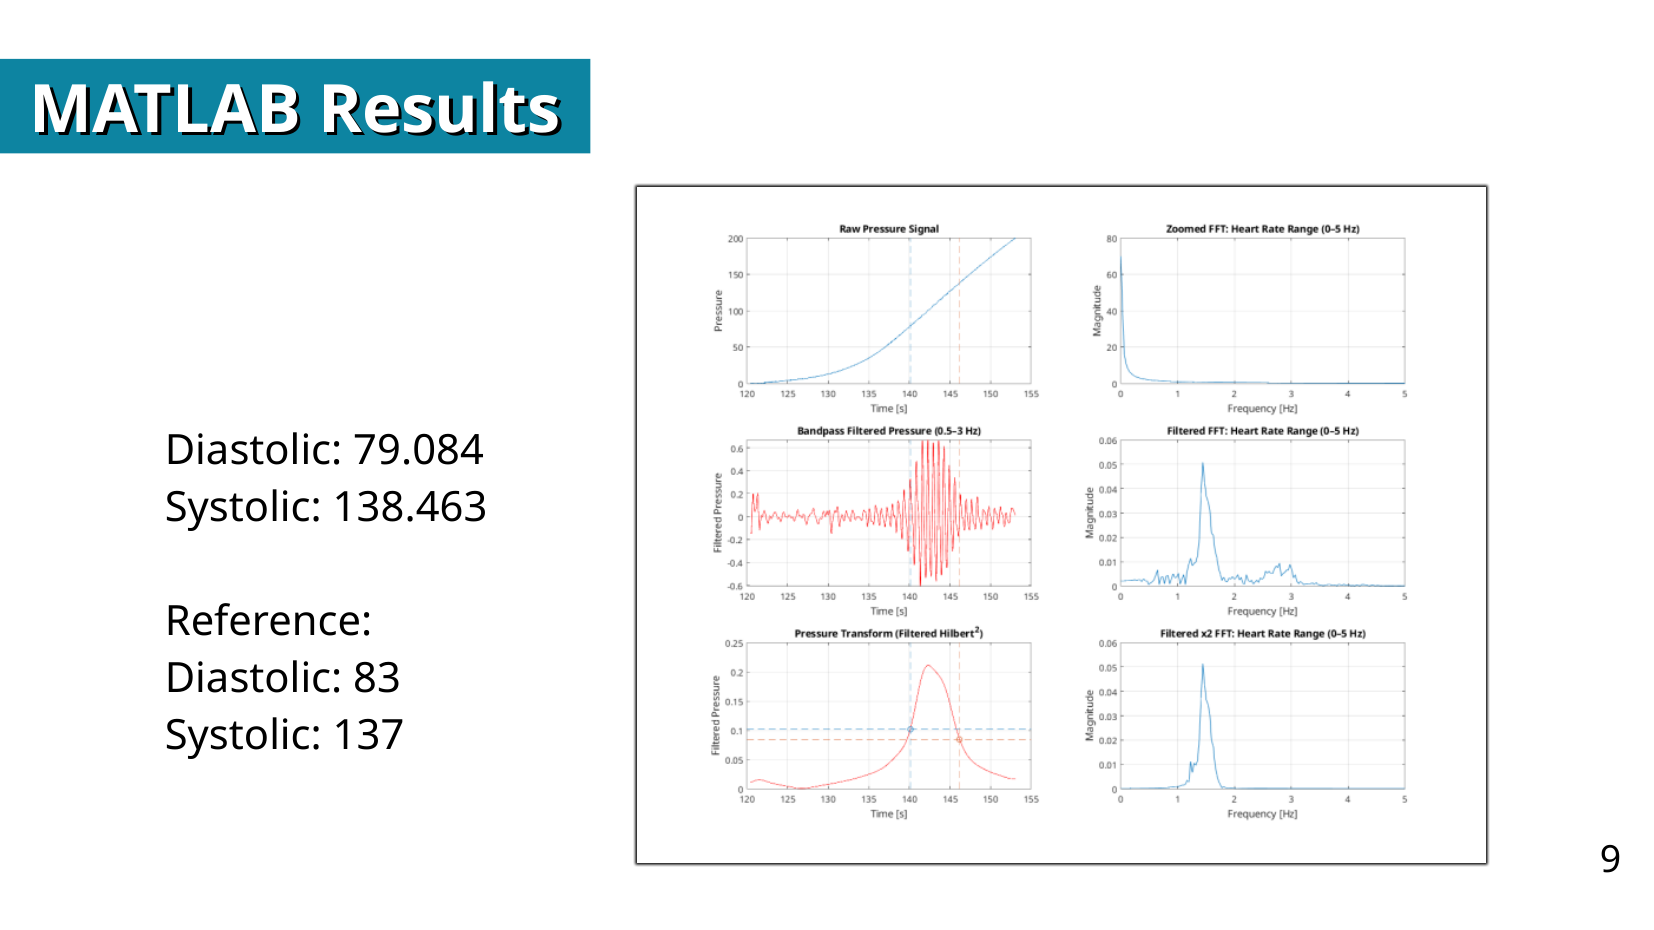

# MATLAB Results
Diastolic: 79.084
Systolic: 138.463
Reference:
Diastolic: 83
Systolic: 137